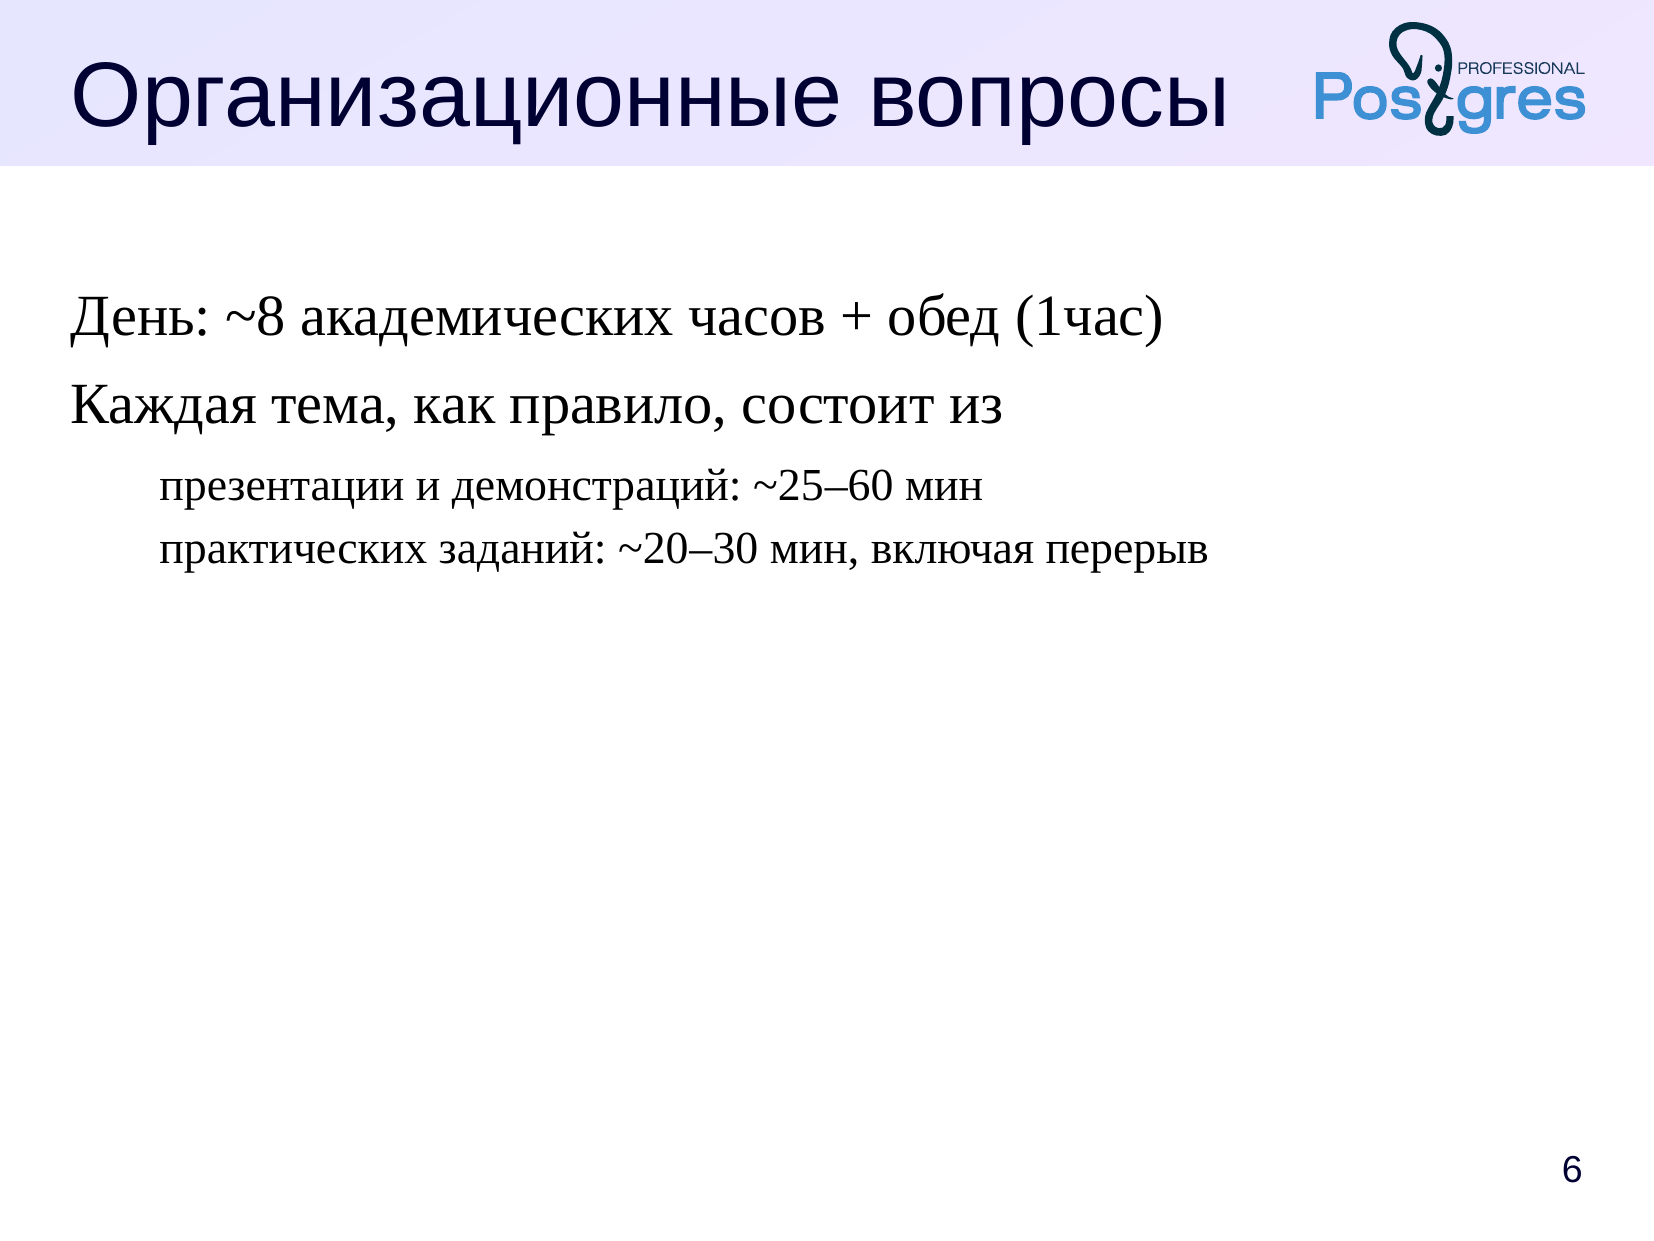

# Организационные вопросы
День: ~8 академических часов + обед (1час)
Каждая тема, как правило, состоит из
презентации и демонстраций: ~25–60 мин
практических заданий: ~20–30 мин, включая перерыв